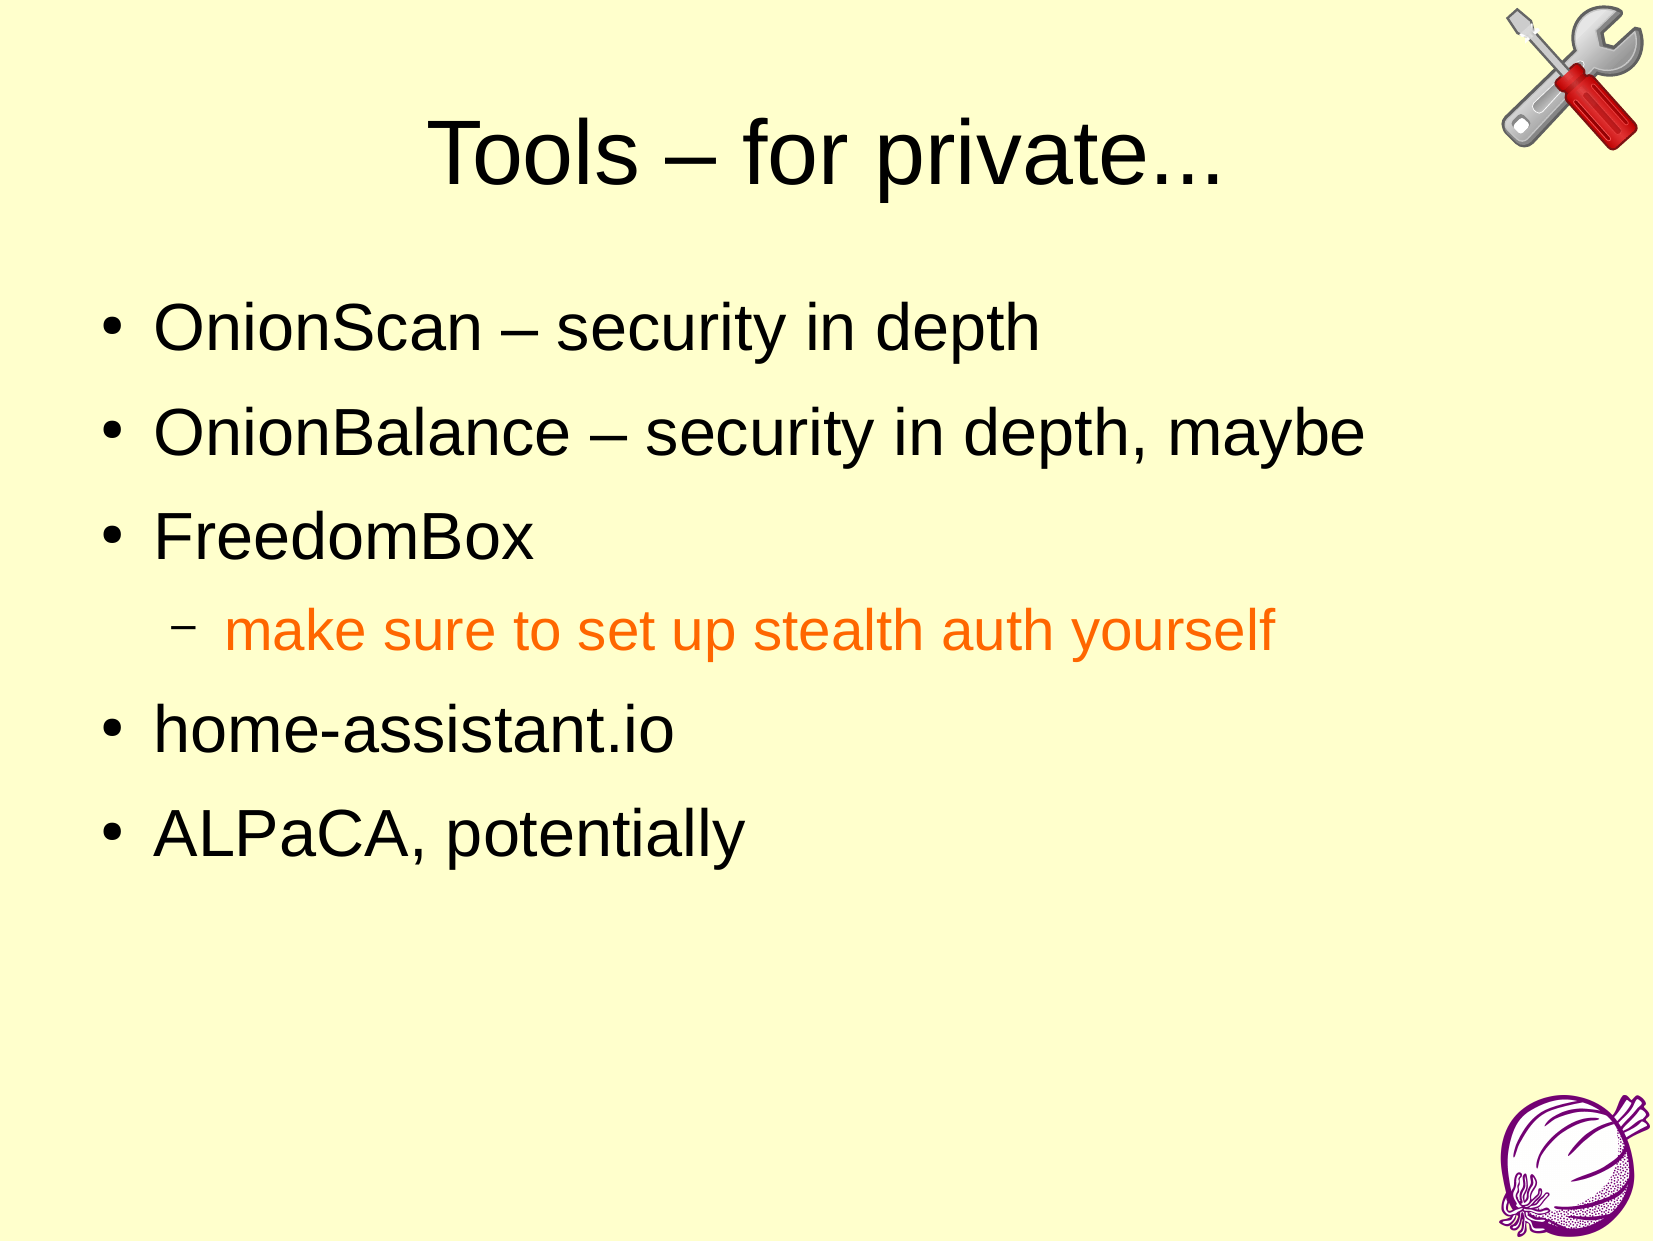

# Tools – for private...
OnionScan – security in depth
OnionBalance – security in depth, maybe
FreedomBox
make sure to set up stealth auth yourself
home-assistant.io
ALPaCA, potentially